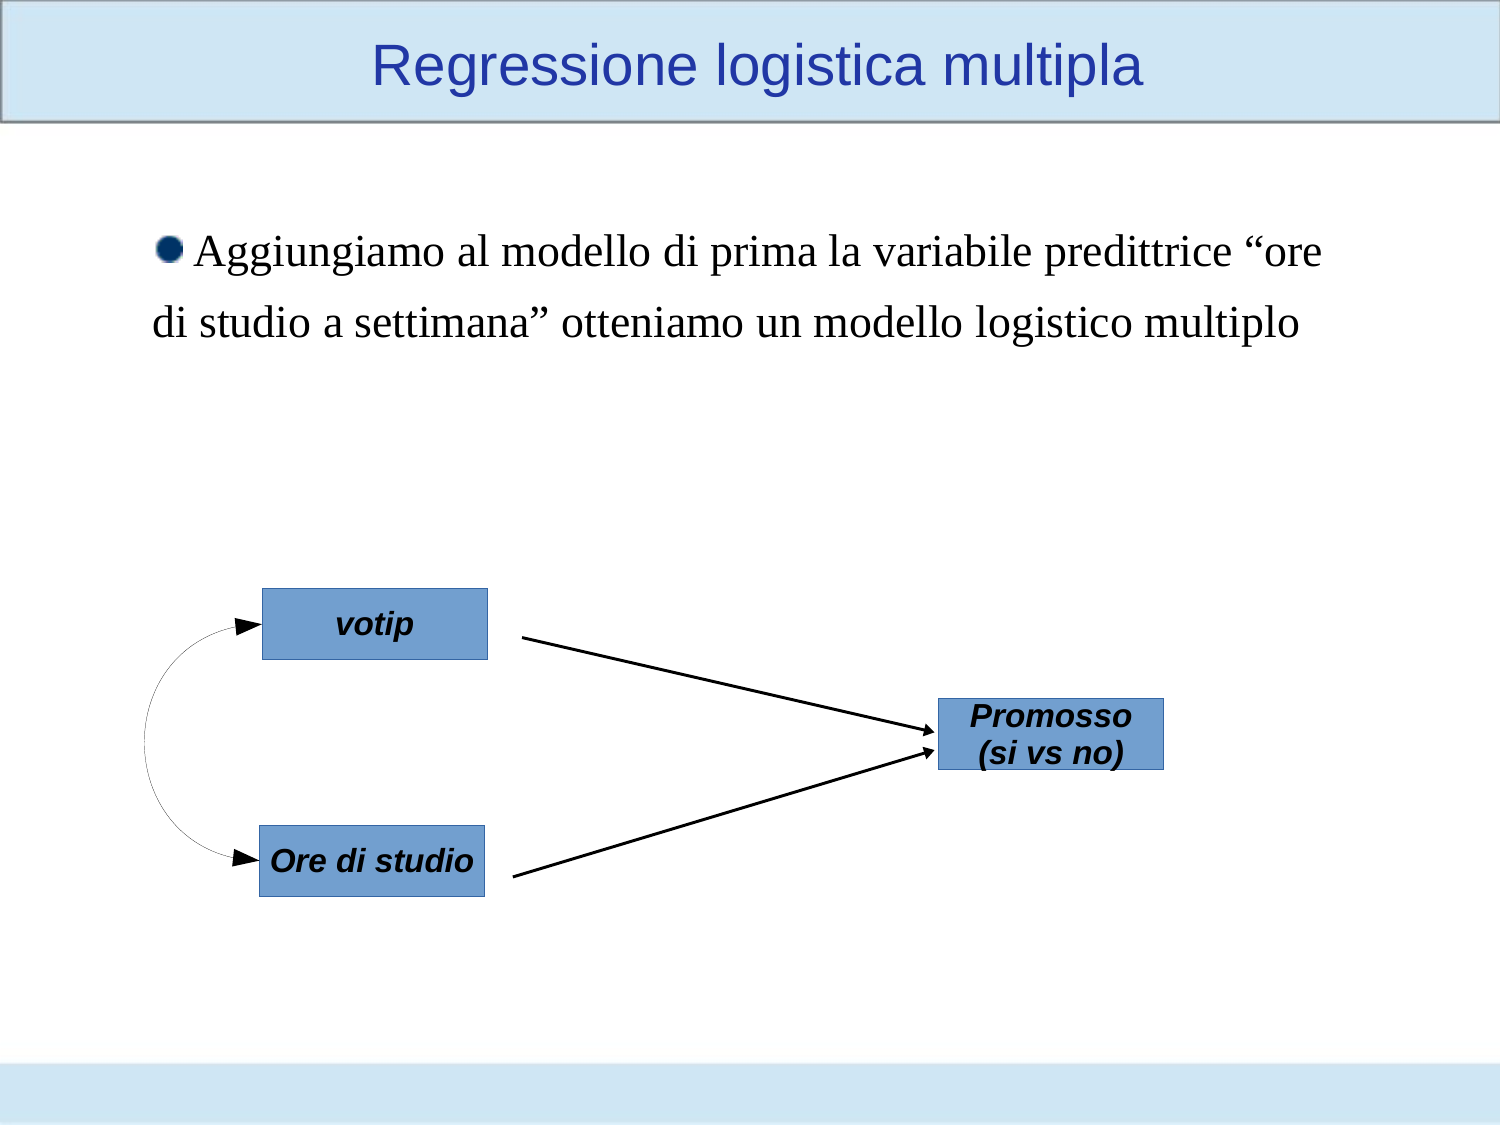

# Regressione logistica multipla
 Aggiungiamo al modello di prima la variabile predittrice “ore di studio a settimana” otteniamo un modello logistico multiplo
votip
Promosso
(si vs no)
Ore di studio